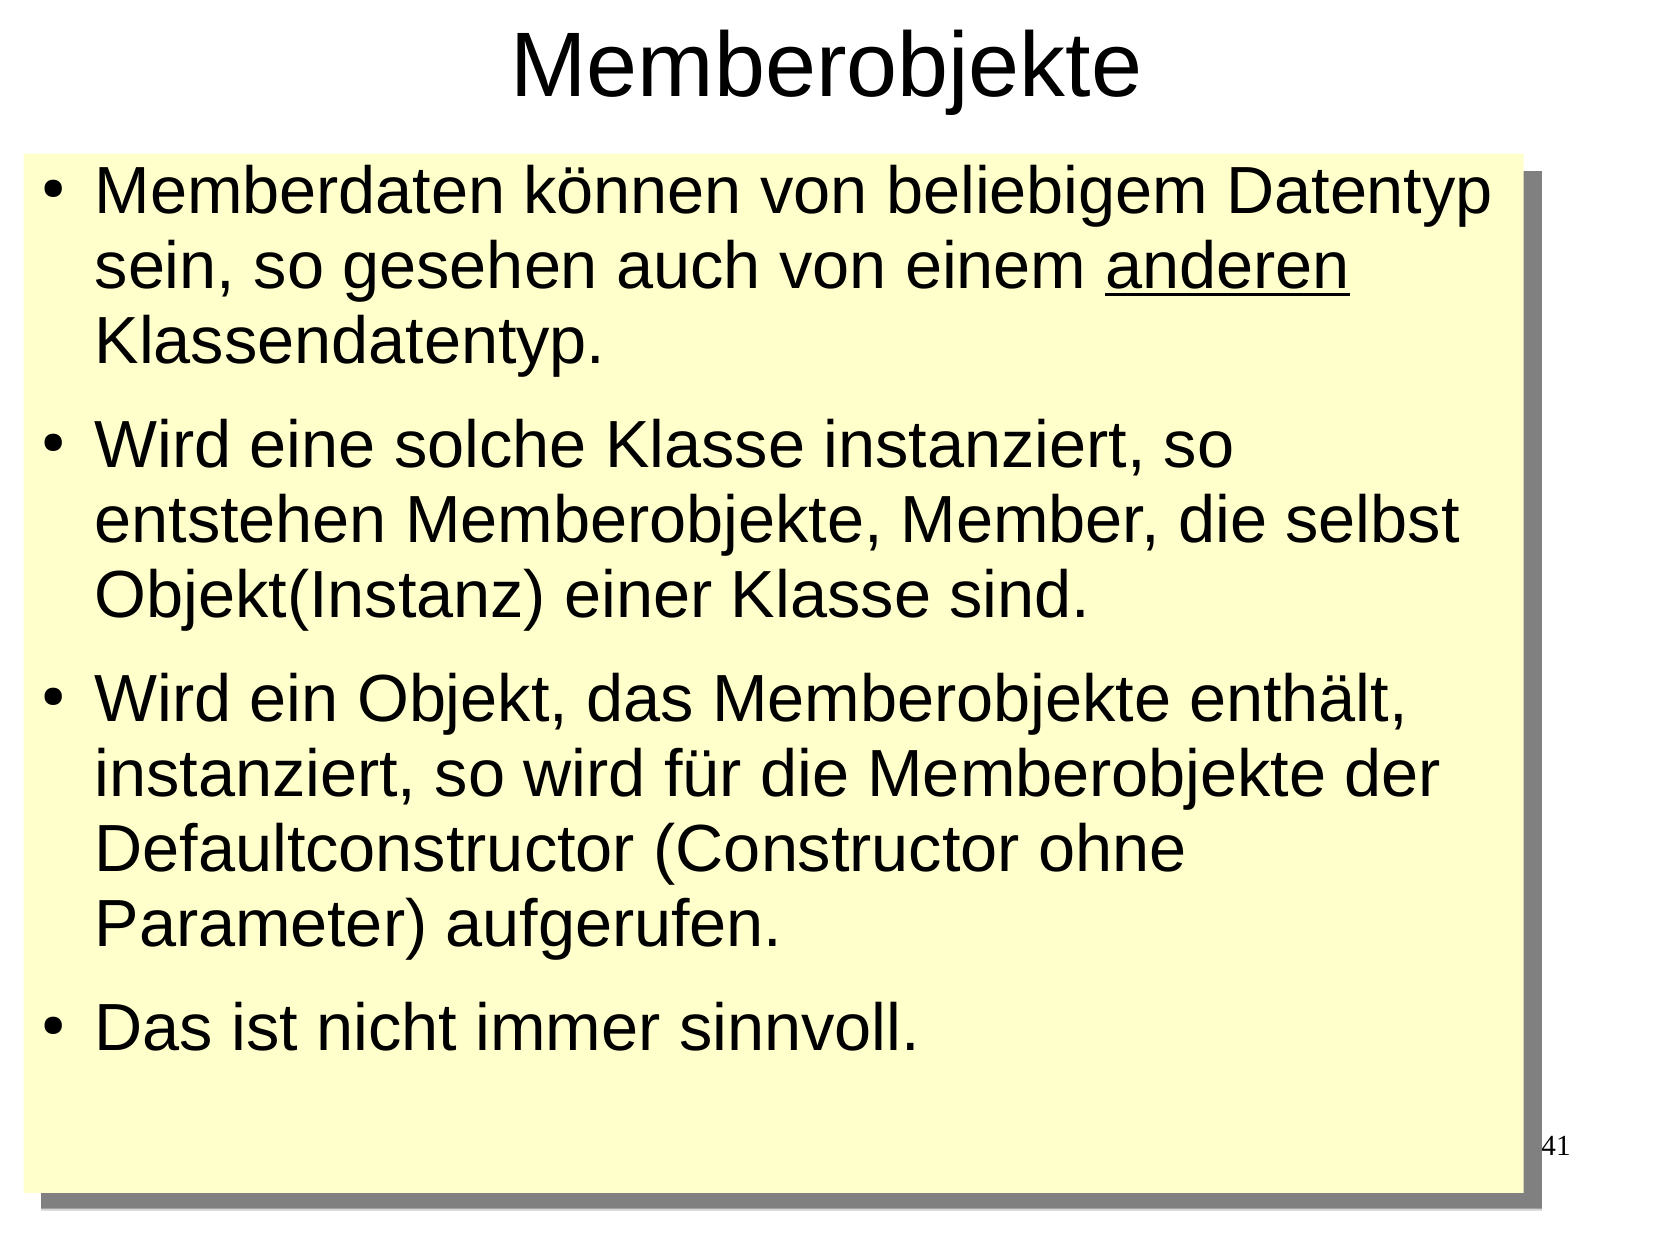

# Memberobjekte
Memberdaten können von beliebigem Datentyp sein, so gesehen auch von einem anderen Klassendatentyp.
Wird eine solche Klasse instanziert, so entstehen Memberobjekte, Member, die selbst Objekt(Instanz) einer Klasse sind.
Wird ein Objekt, das Memberobjekte enthält, instanziert, so wird für die Memberobjekte der Defaultconstructor (Constructor ohne Parameter) aufgerufen.
Das ist nicht immer sinnvoll.
41